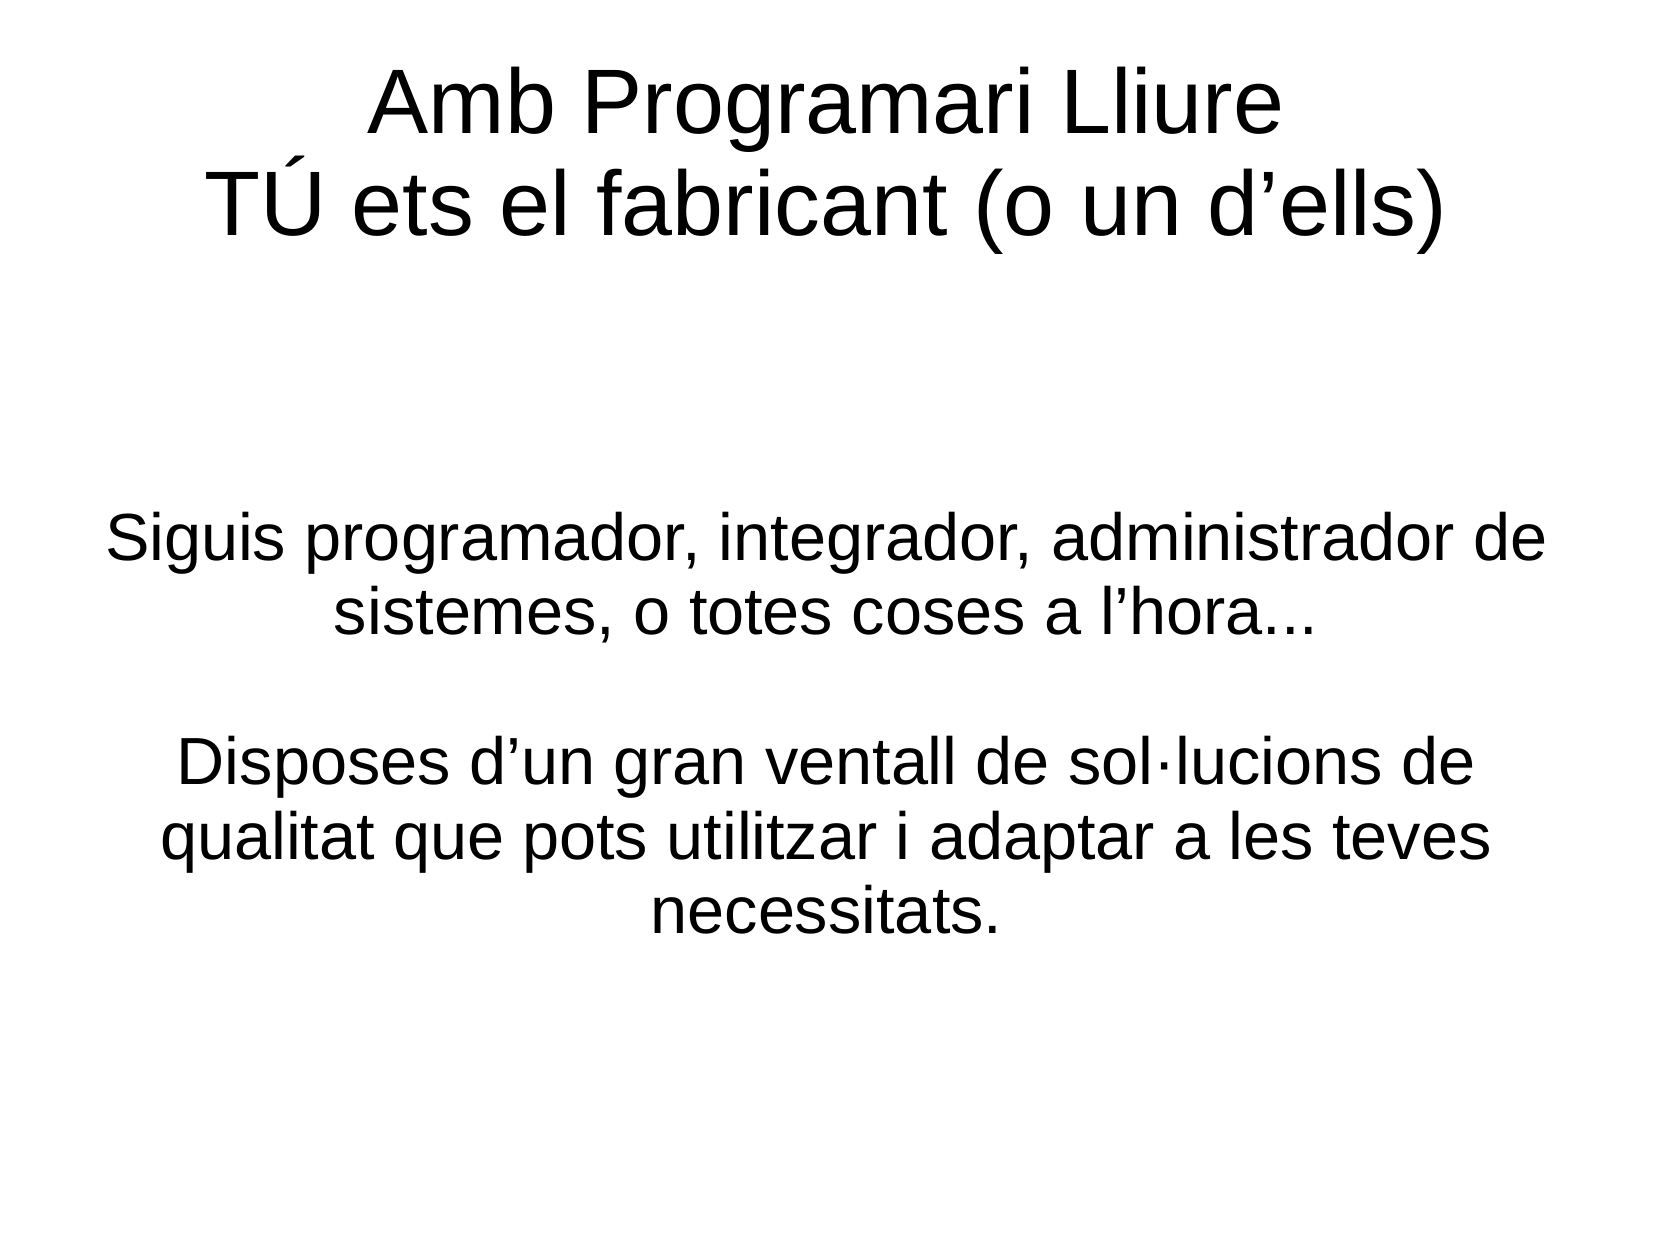

# Amb Programari Lliure TÚ ets el fabricant (o un d’ells)
Siguis programador, integrador, administrador de sistemes, o totes coses a l’hora...
Disposes d’un gran ventall de sol·lucions de qualitat que pots utilitzar i adaptar a les teves necessitats.